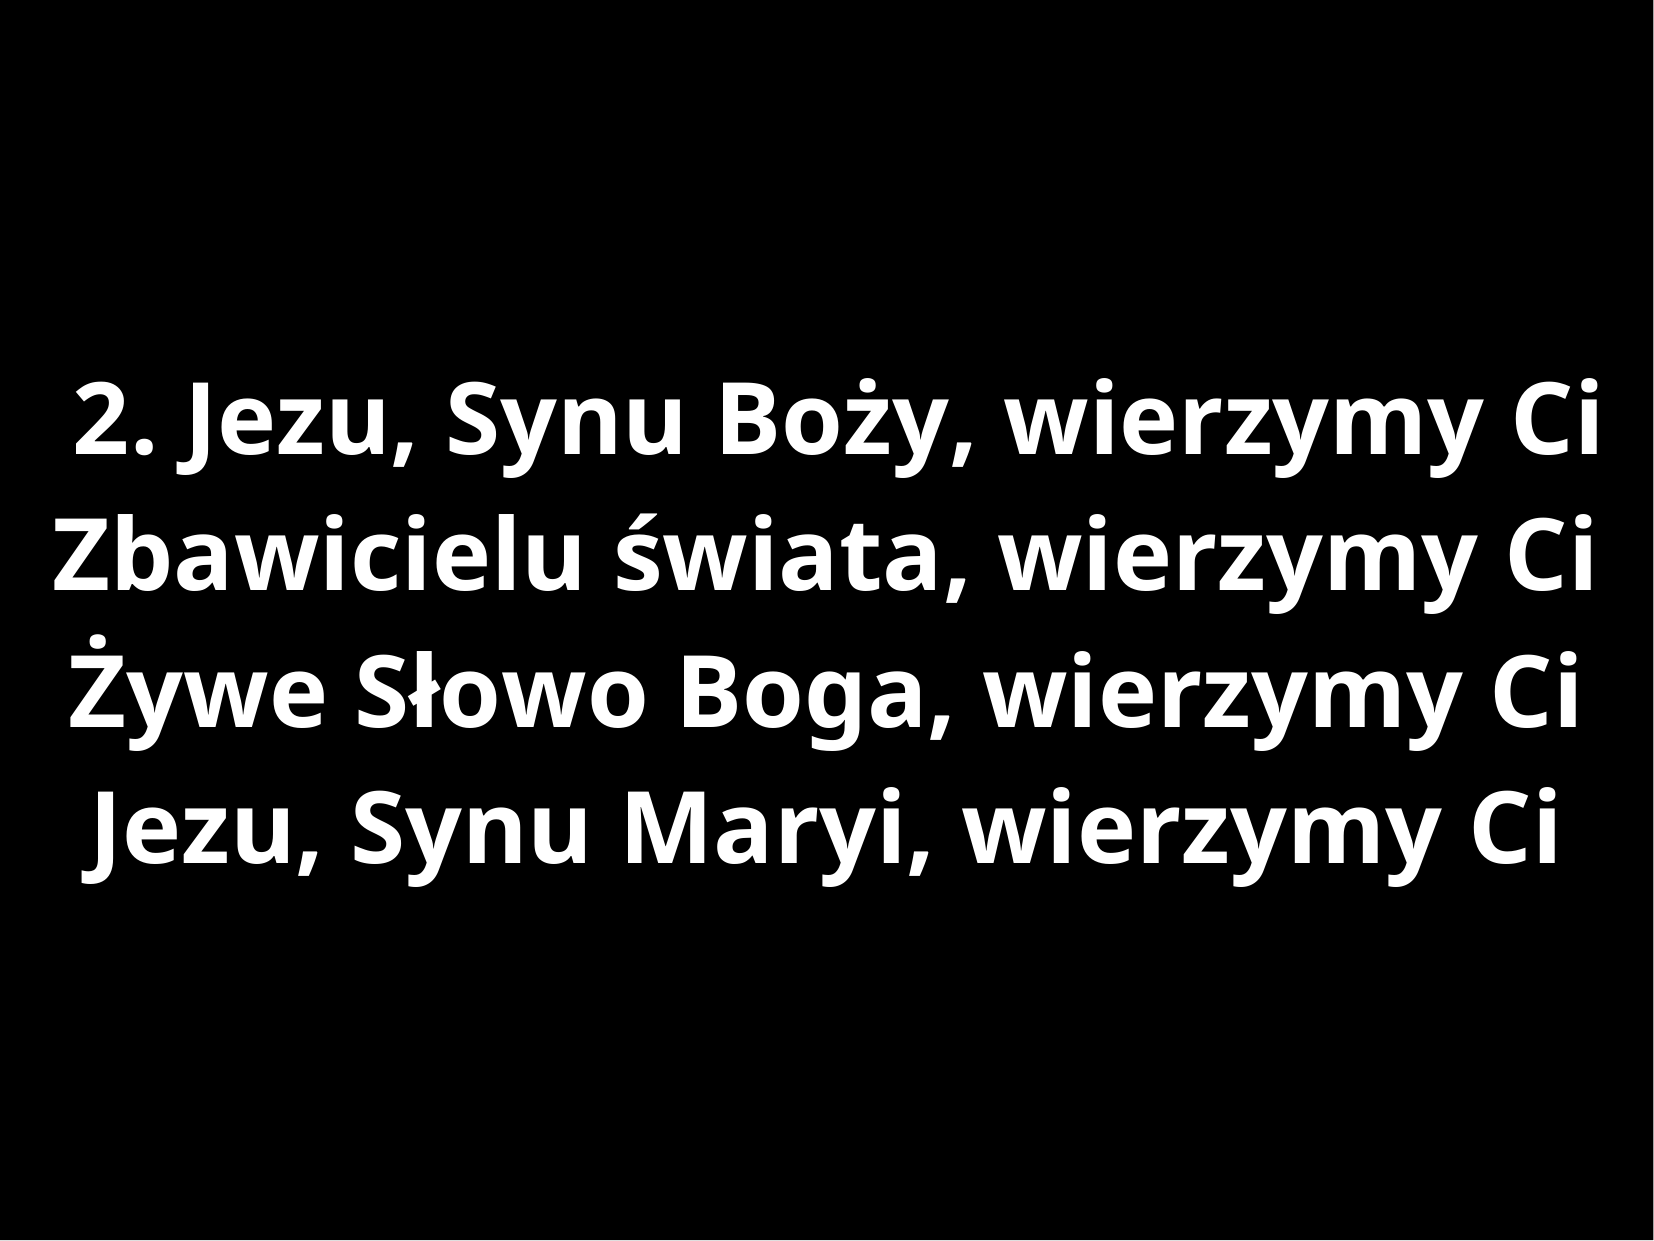

# 2. Jezu, Synu Boży, wierzymy Ci Zbawicielu świata, wierzymy Ci Żywe Słowo Boga, wierzymy Ci Jezu, Synu Maryi, wierzymy Ci